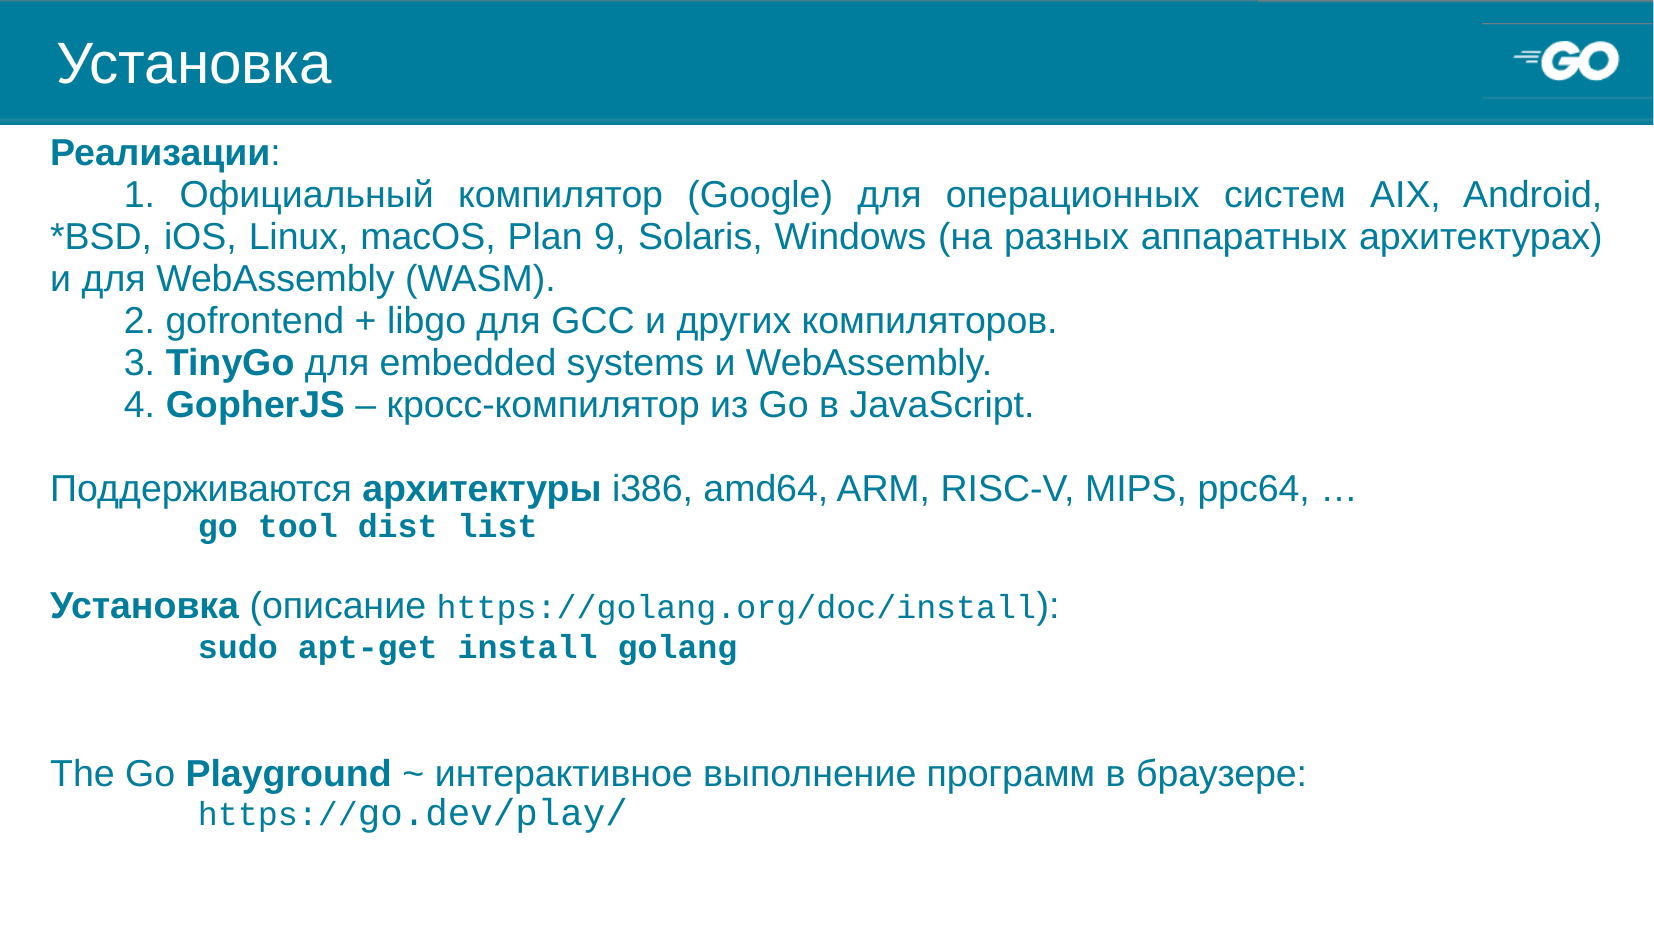

Установка
Реализации:
	1. Официальный компилятор (Google) для операционных систем AIX, Android, *BSD, iOS, Linux, macOS, Plan 9, Solaris, Windows (на разных аппаратных архитектурах) и для WebAssembly (WASM).
	2. gofrontend + libgo для GCC и других компиляторов.
	3. TinyGo для embedded systems и WebAssembly.
	4. GopherJS – кросс-компилятор из Go в JavaScript.
Поддерживаются архитектуры i386, amd64, ARM, RISC-V, MIPS, ppc64, …
		go tool dist list
Установка (описание https://golang.org/doc/install):
		sudo apt-get install golang
The Go Playground ~ интерактивное выполнение программ в браузере:
		https://go.dev/play/